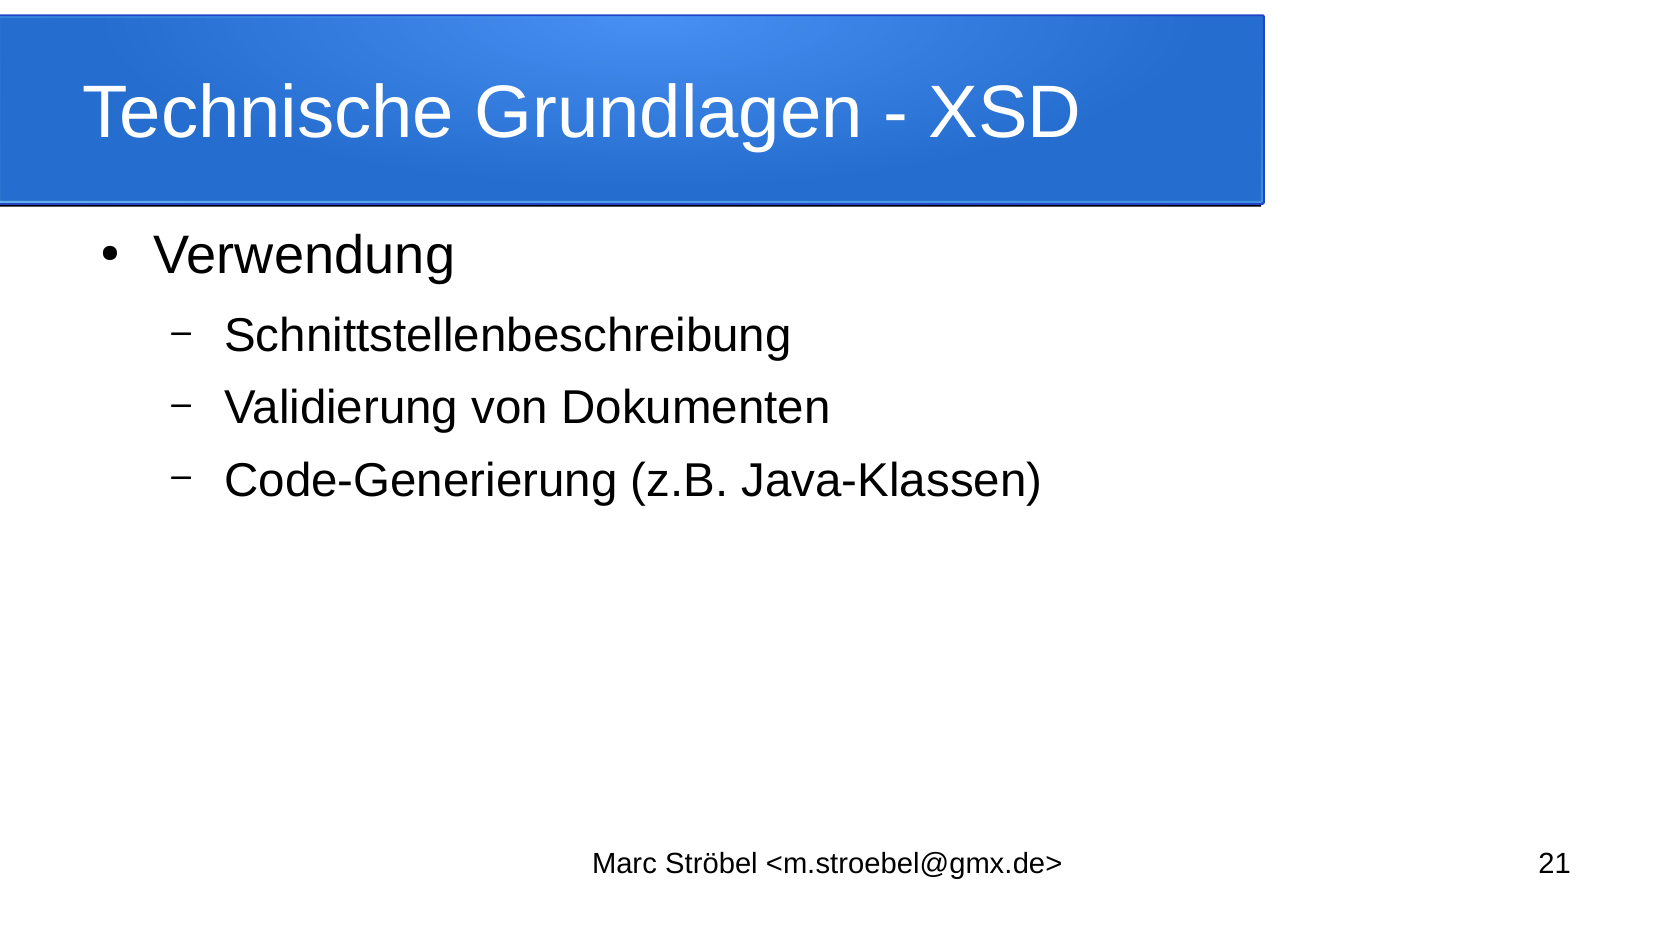

# Technische Grundlagen - XSD
Verwendung
Schnittstellenbeschreibung
Validierung von Dokumenten
Code-Generierung (z.B. Java-Klassen)
Marc Ströbel <m.stroebel@gmx.de>
21